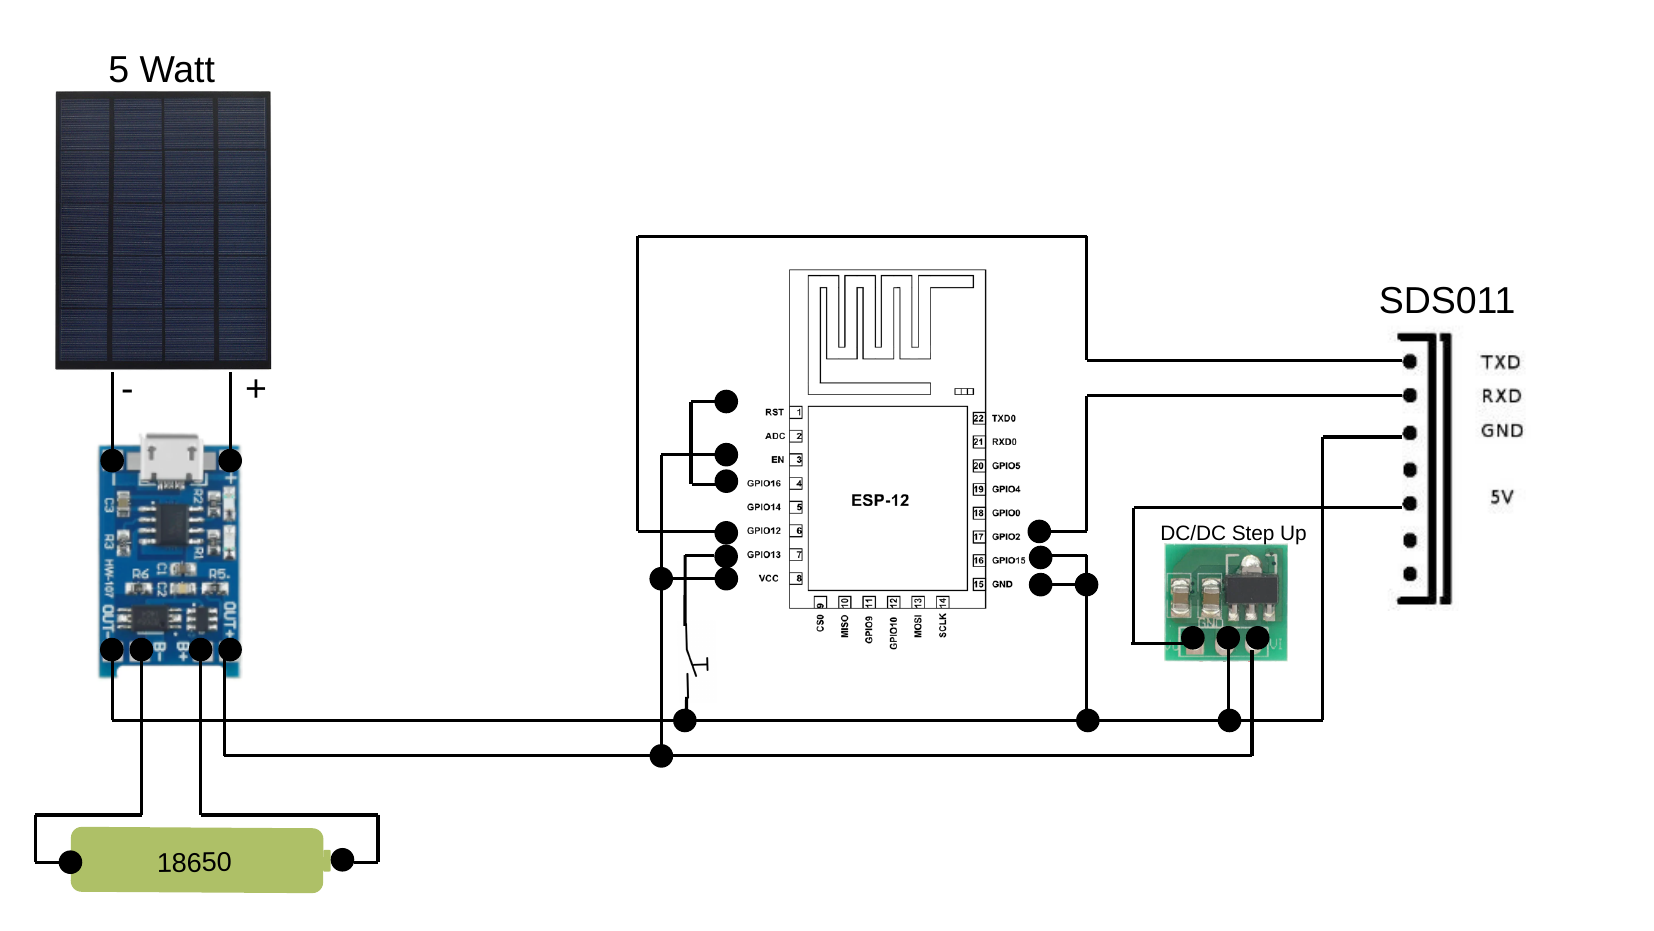

5 Watt
SDS011
-
+
DC/DC Step Up
18650